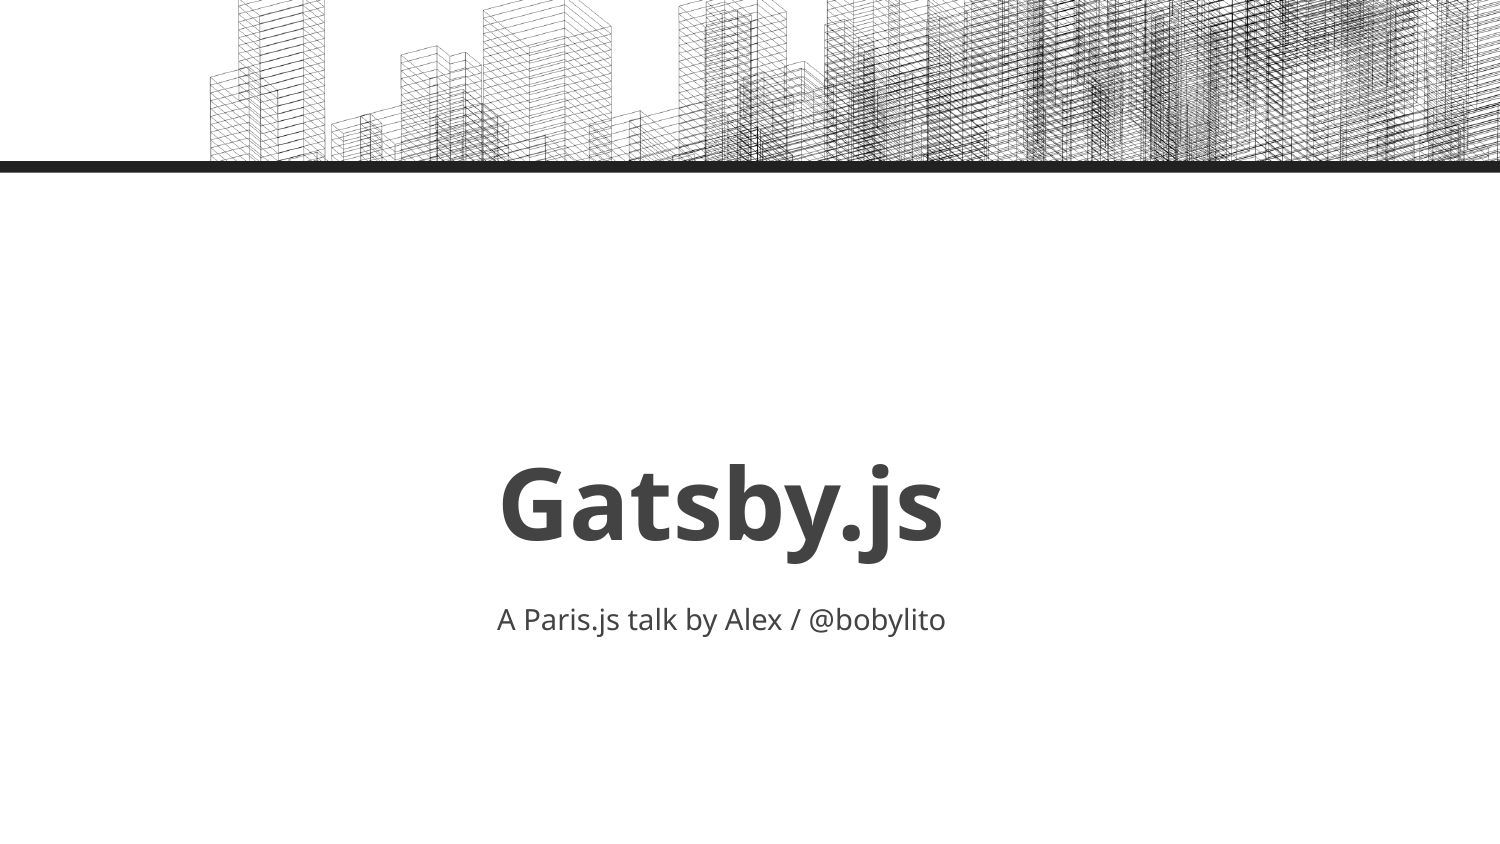

# Gatsby.js
A Paris.js talk by Alex / @bobylito